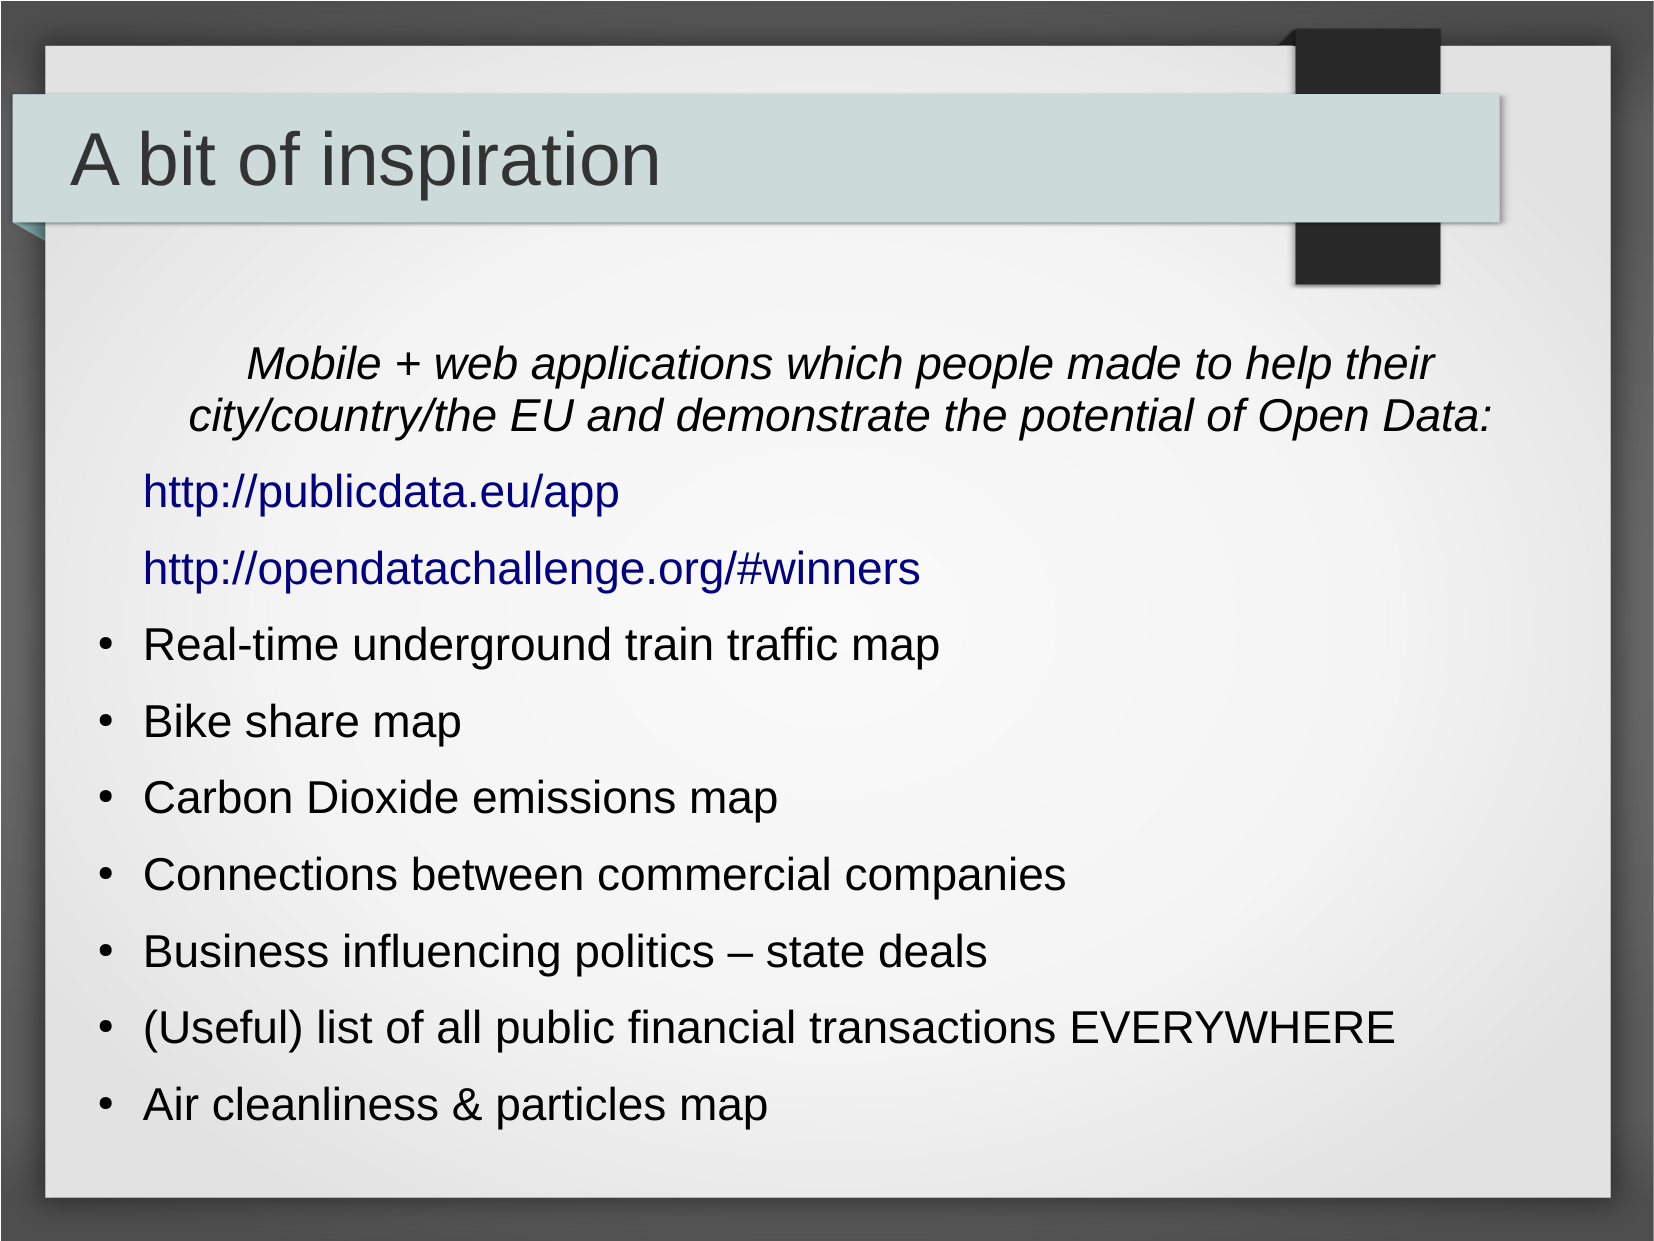

# A bit of inspiration
Mobile + web applications which people made to help their city/country/the EU and demonstrate the potential of Open Data:
http://publicdata.eu/app
http://opendatachallenge.org/#winners
Real-time underground train traffic map
Bike share map
Carbon Dioxide emissions map
Connections between commercial companies
Business influencing politics – state deals
(Useful) list of all public financial transactions EVERYWHERE
Air cleanliness & particles map